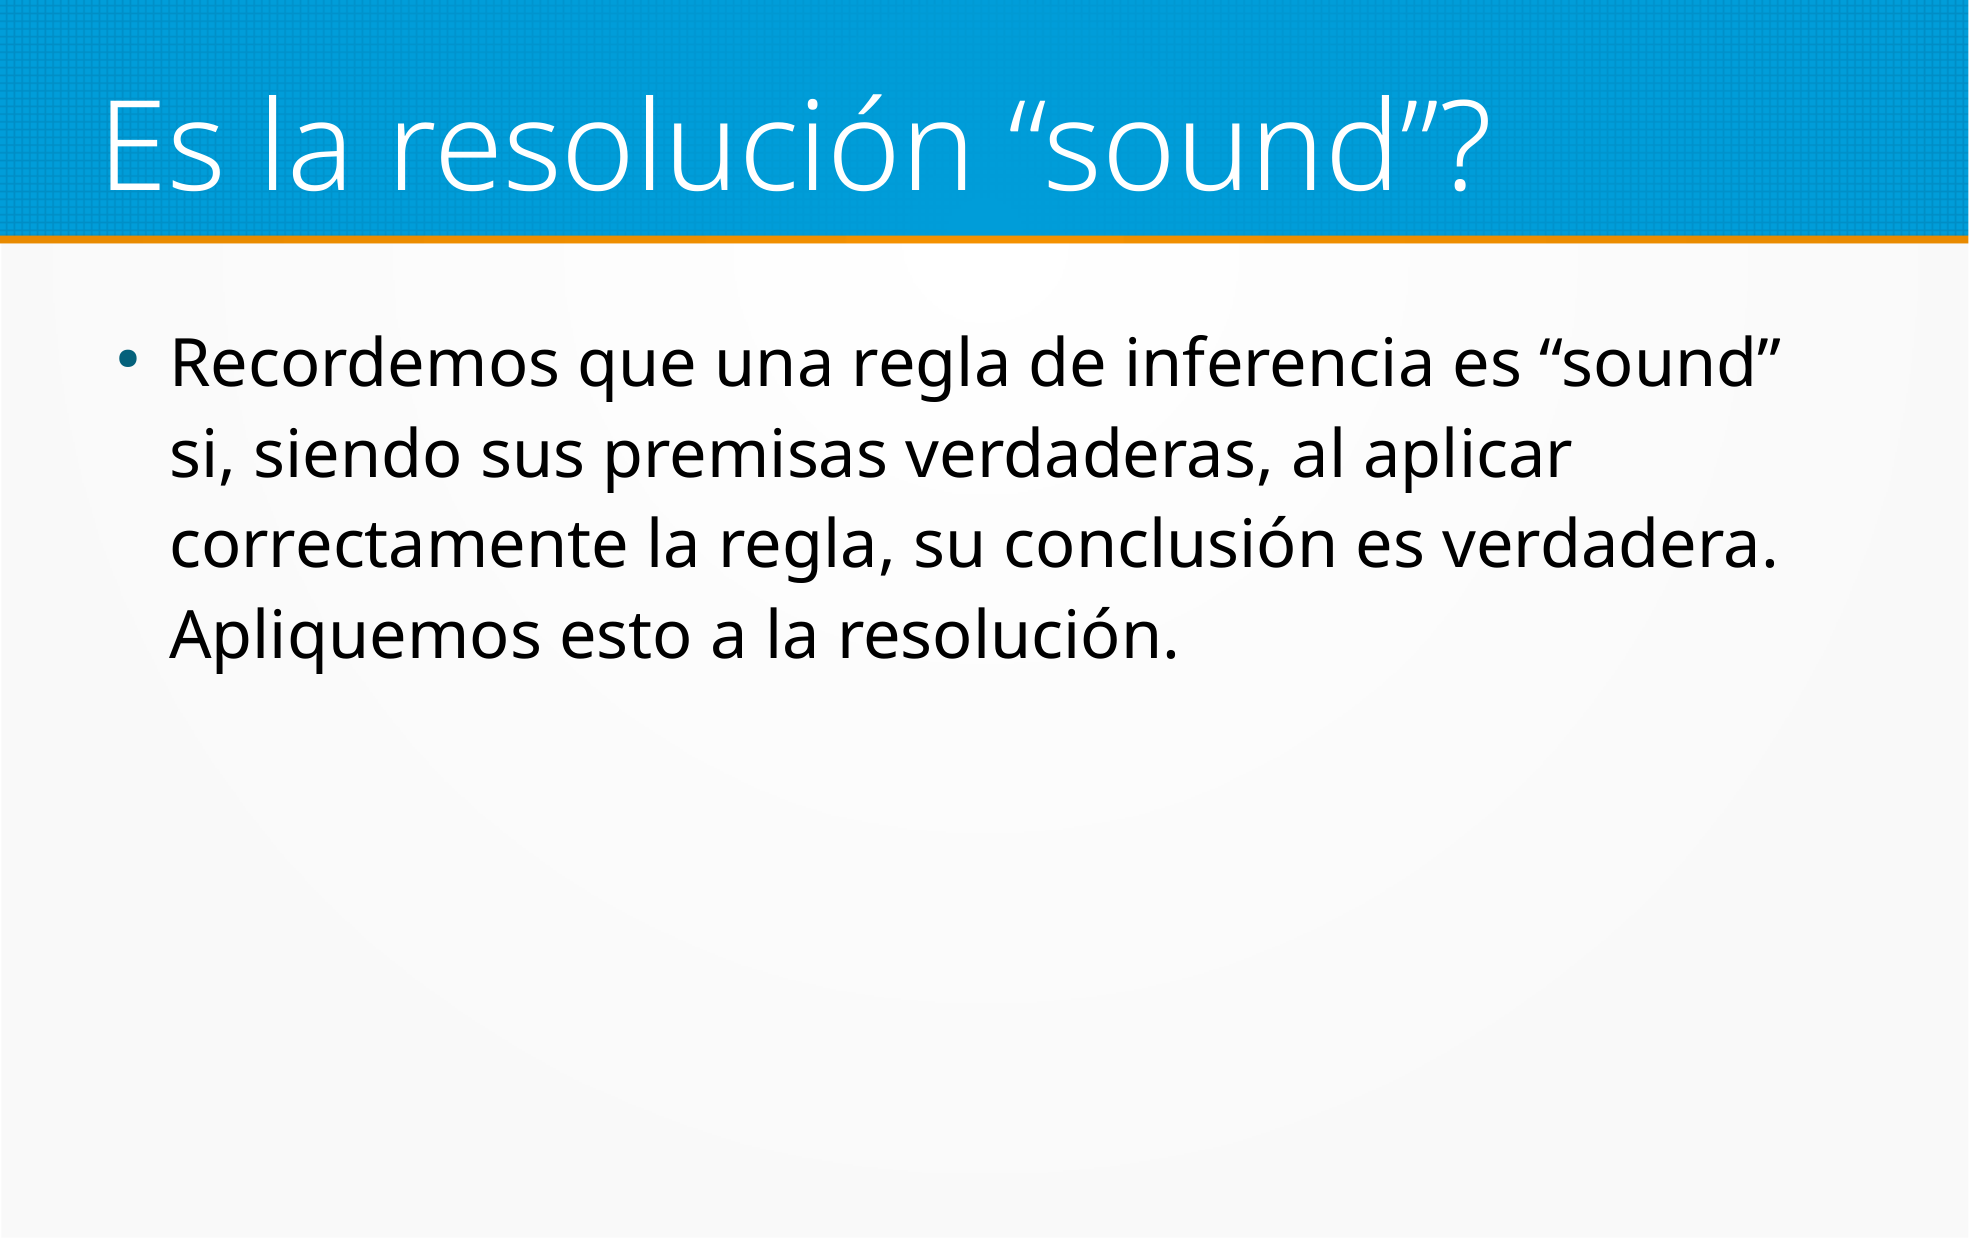

# Es la resolución “sound”?
Recordemos que una regla de inferencia es “sound” si, siendo sus premisas verdaderas, al aplicar correctamente la regla, su conclusión es verdadera. Apliquemos esto a la resolución.